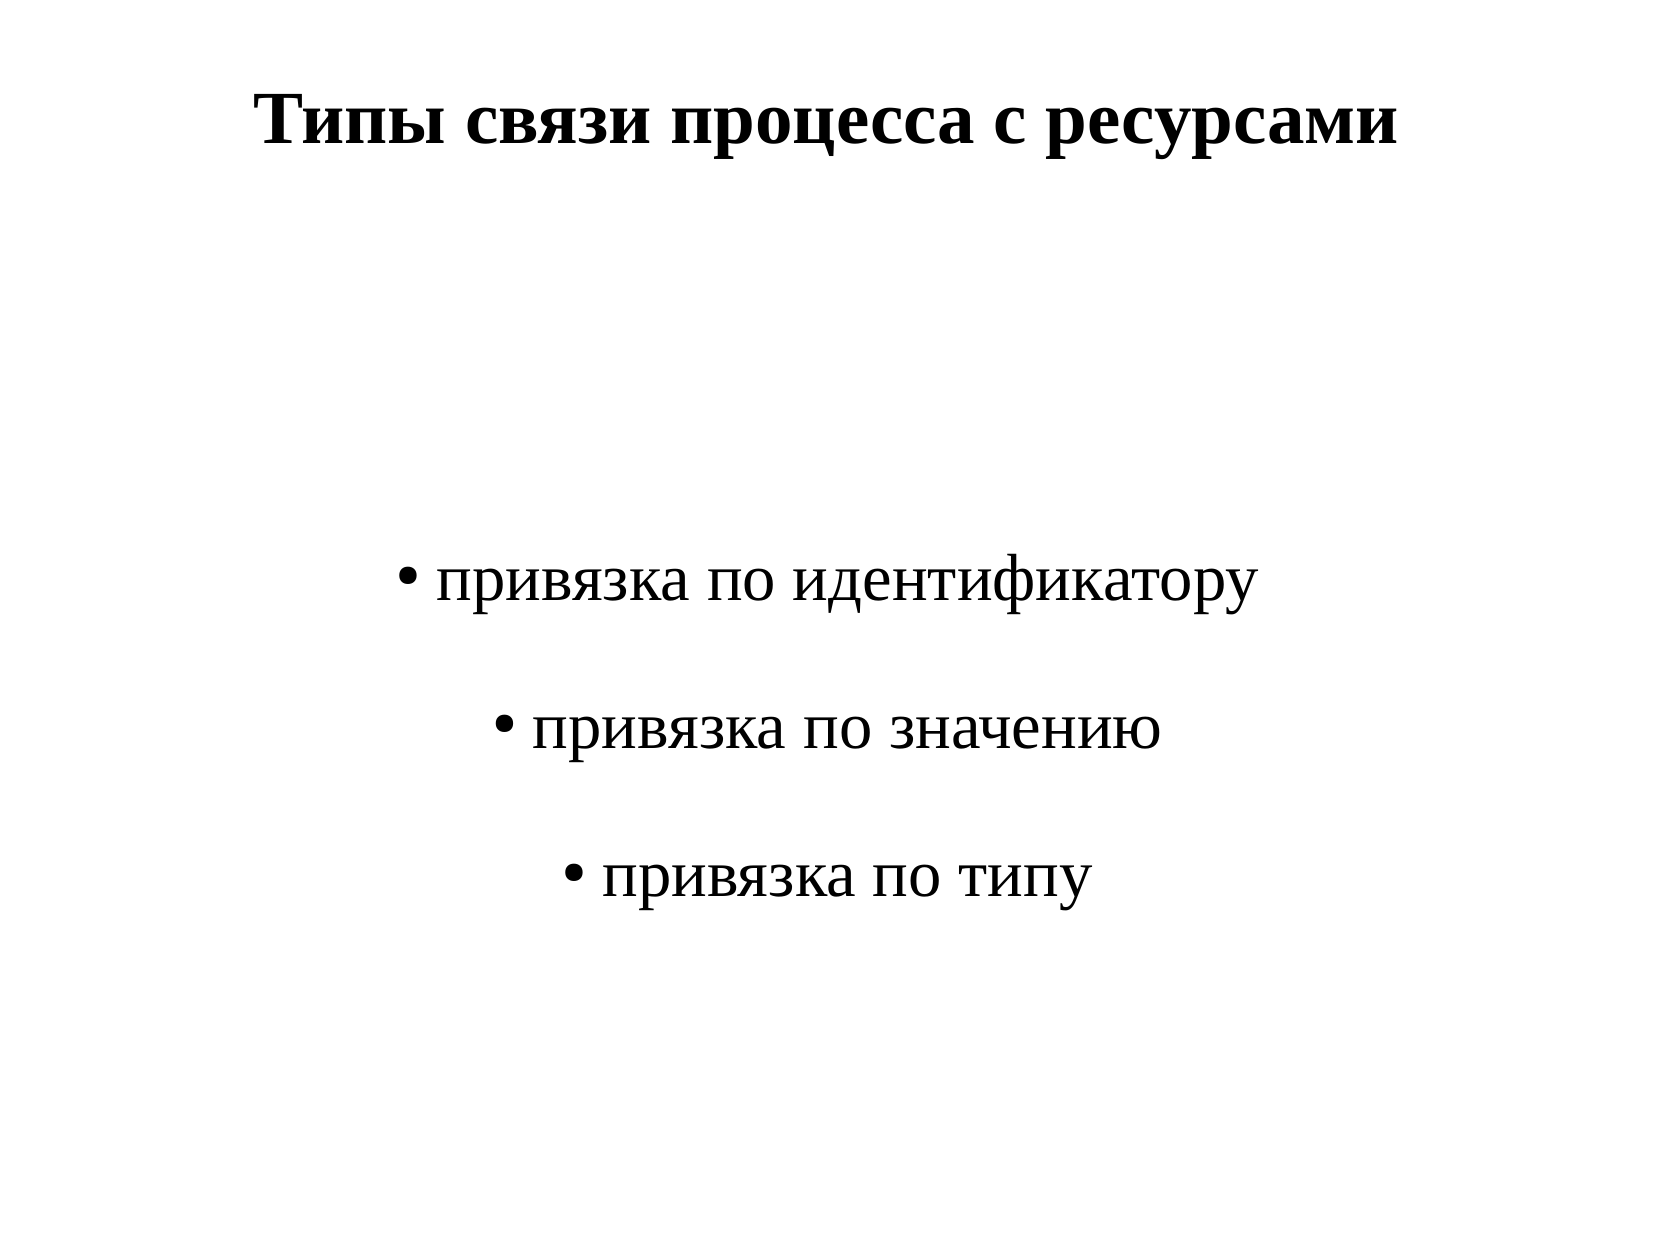

# Типы связи процесса с ресурсами
 привязка по идентификатору
 привязка по значению
 привязка по типу